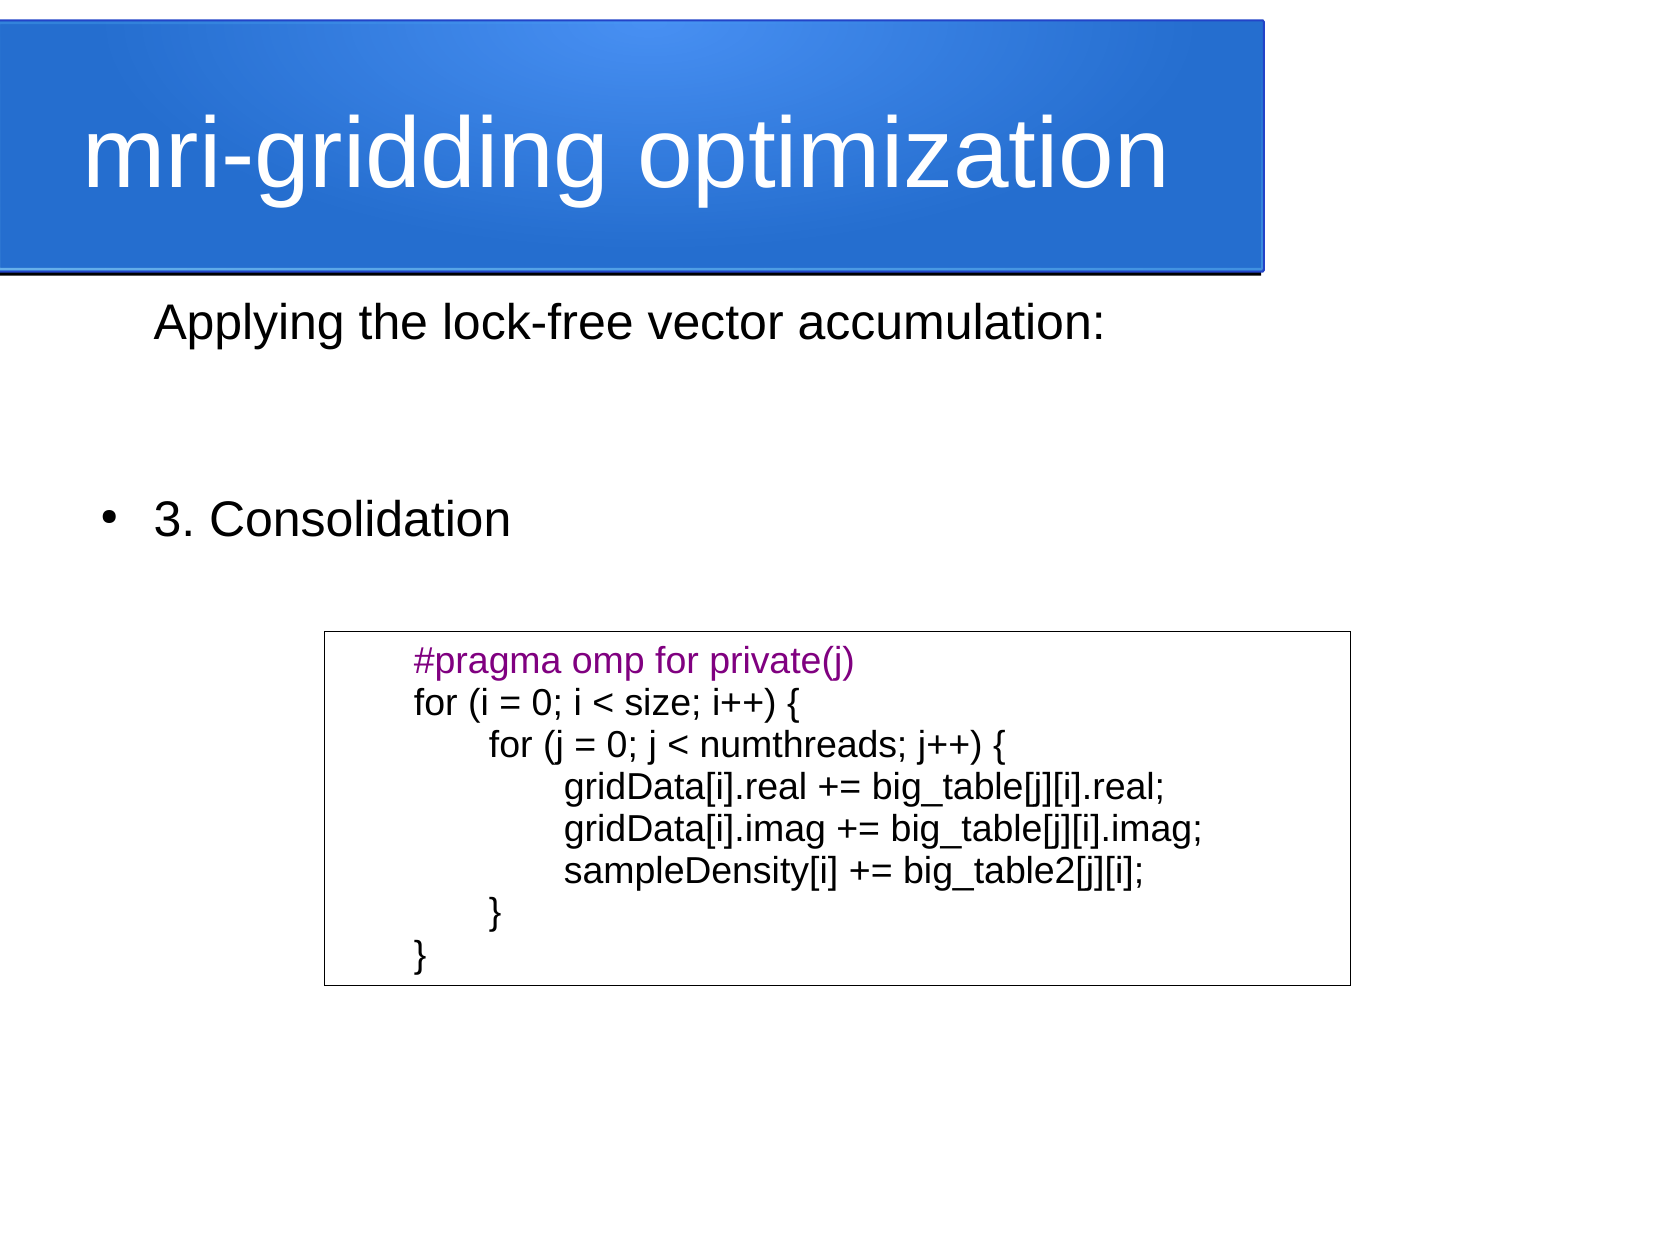

# mri-gridding optimization
Applying the lock-free vector accumulation:
3. Consolidation
	#pragma omp for private(j)
	for (i = 0; i < size; i++) {
		for (j = 0; j < numthreads; j++) {
			gridData[i].real += big_table[j][i].real;
			gridData[i].imag += big_table[j][i].imag;
			sampleDensity[i] += big_table2[j][i];
		}
	}